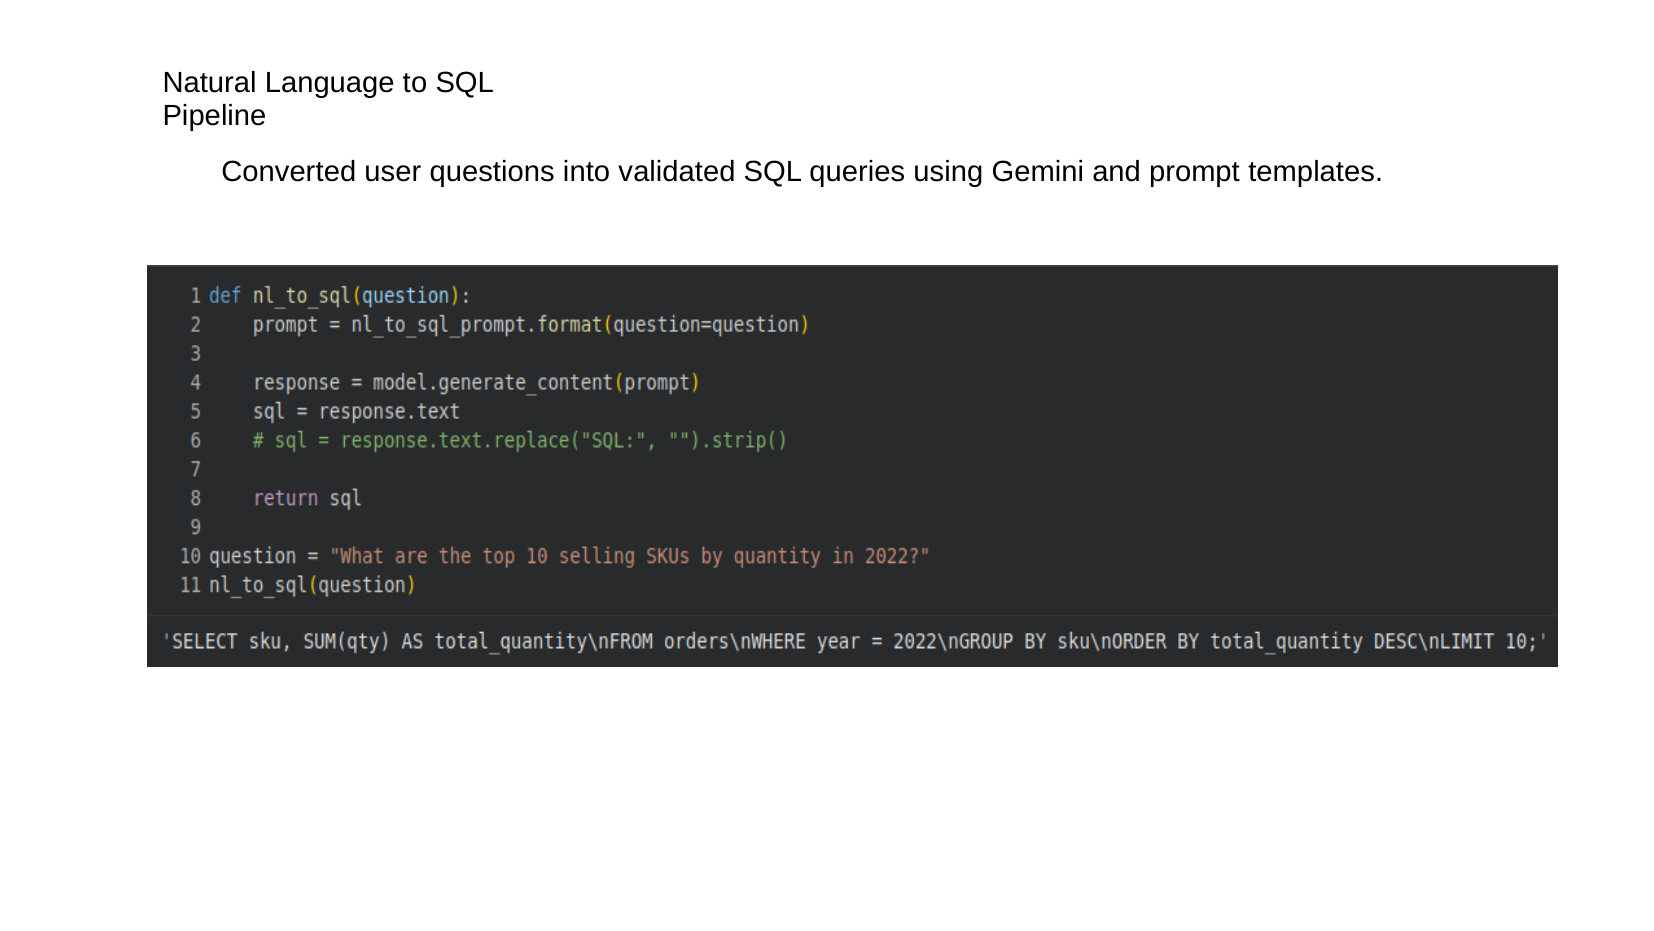

Natural Language to SQL Pipeline
Converted user questions into validated SQL queries using Gemini and prompt templates.